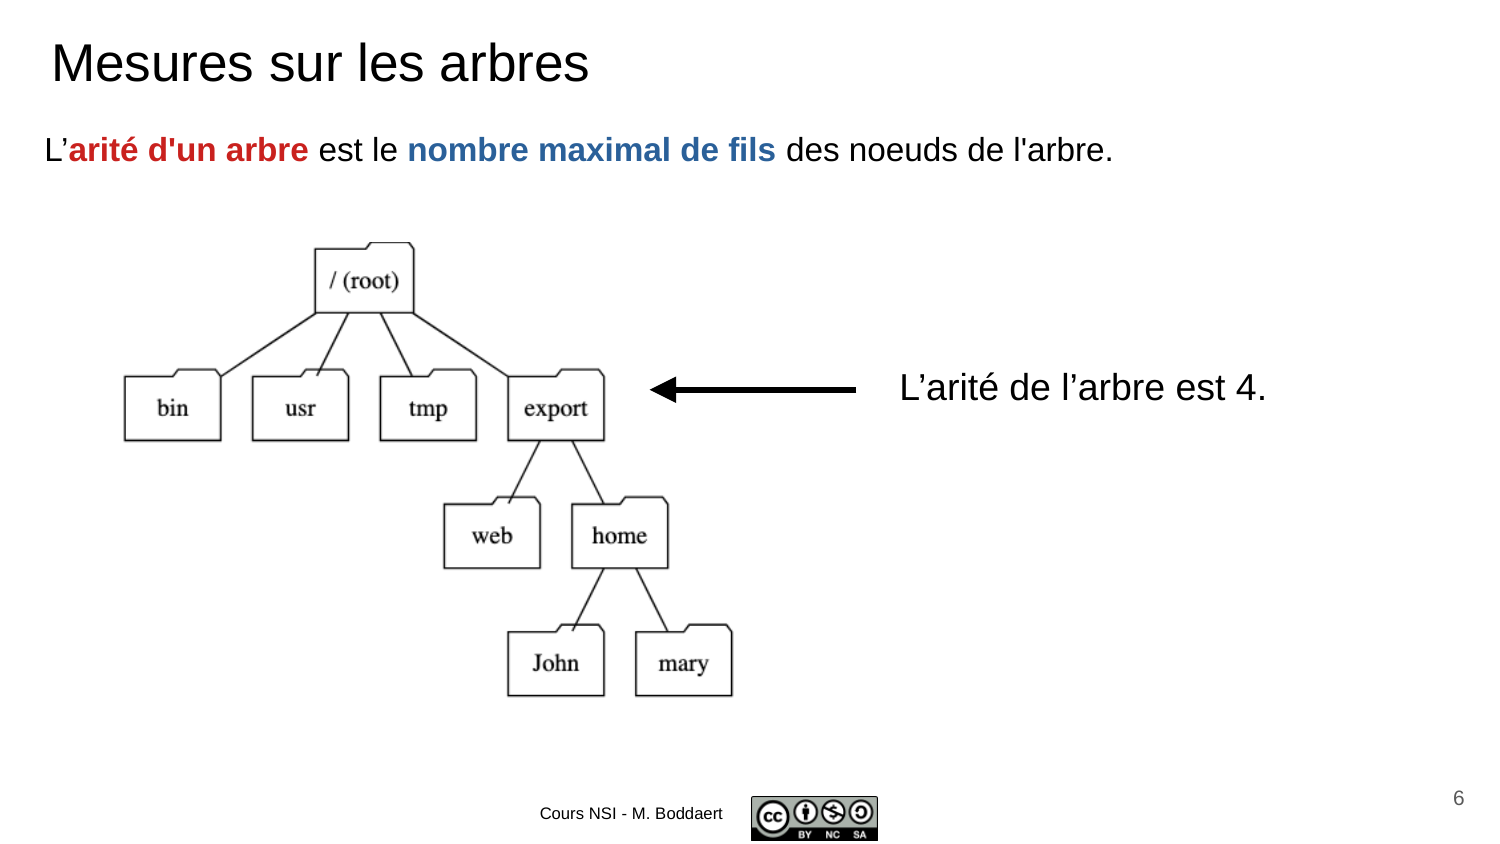

# Mesures sur les arbres
L’arité d'un arbre est le nombre maximal de fils des noeuds de l'arbre.
L’arité de l’arbre est 4.